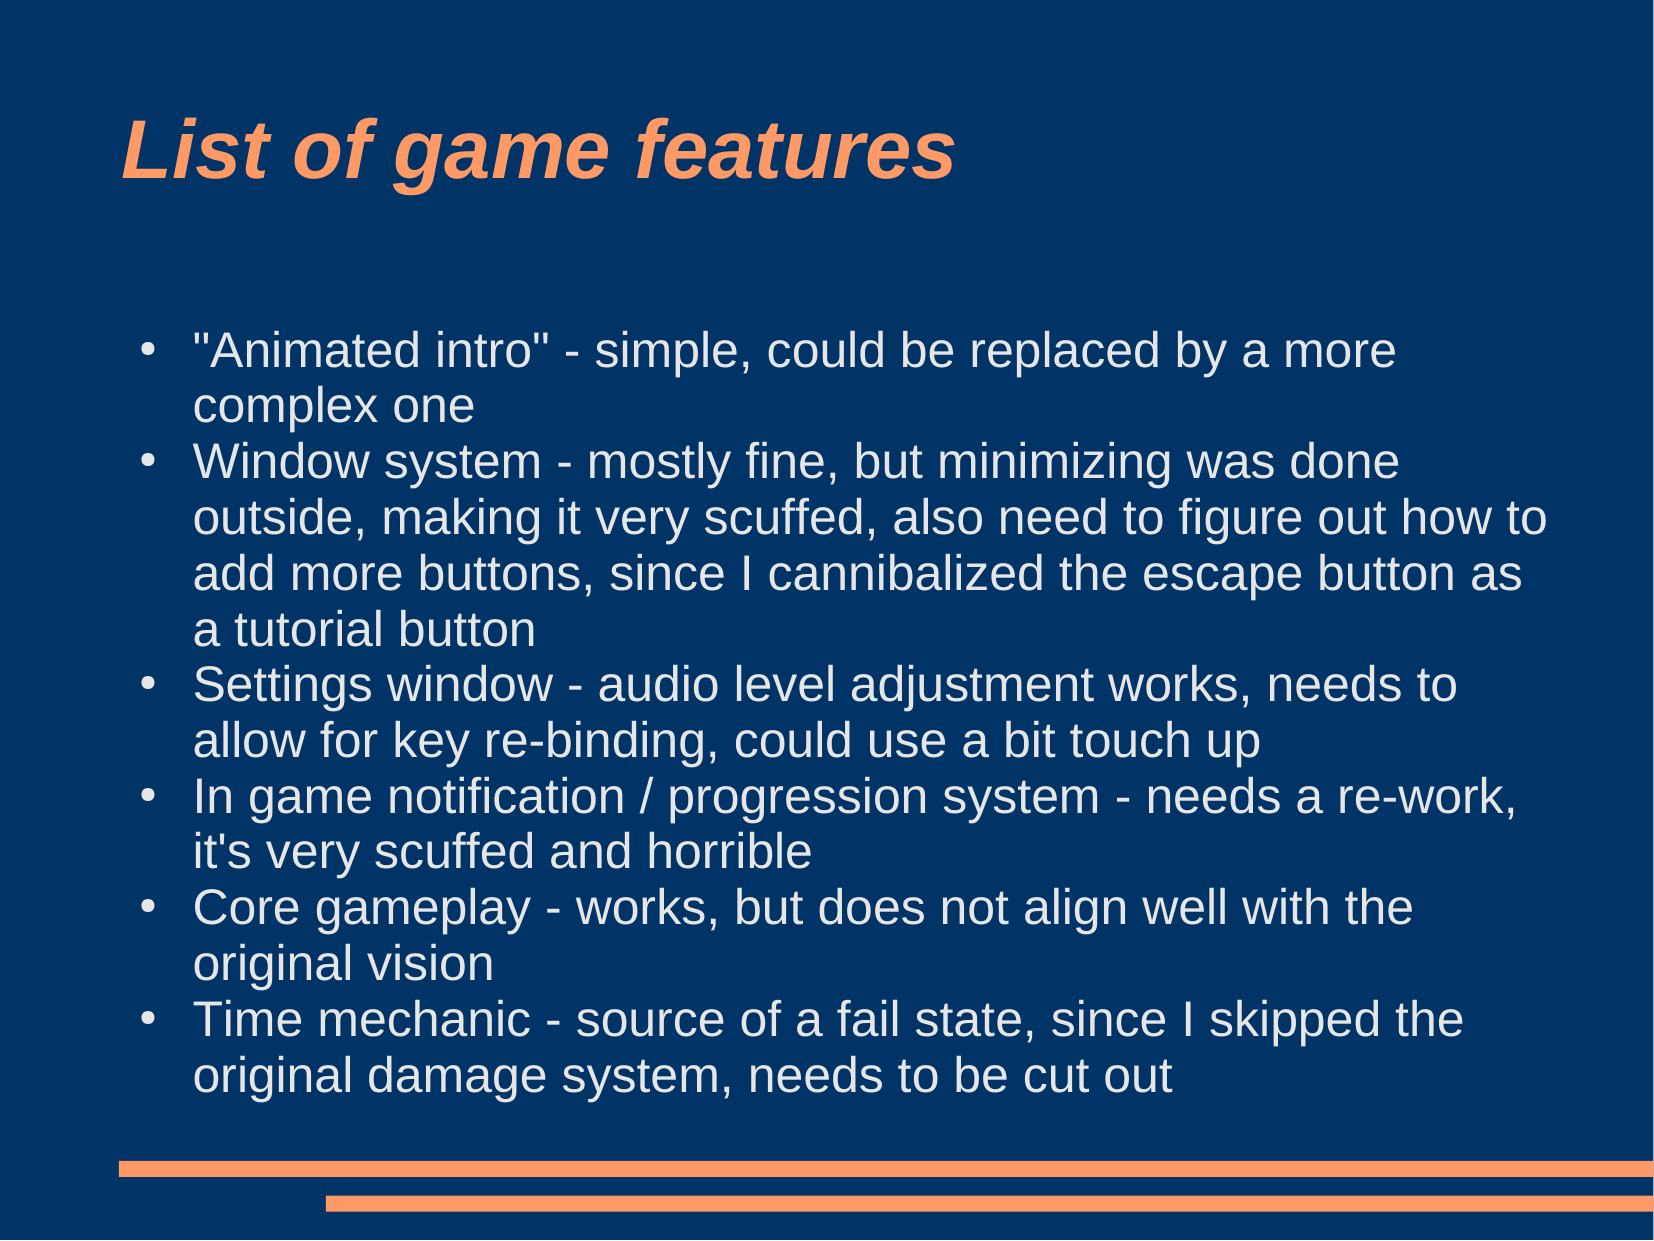

# List of game features
"Animated intro" - simple, could be replaced by a more complex one
Window system - mostly fine, but minimizing was done outside, making it very scuffed, also need to figure out how to add more buttons, since I cannibalized the escape button as a tutorial button
Settings window - audio level adjustment works, needs to allow for key re-binding, could use a bit touch up
In game notification / progression system - needs a re-work, it's very scuffed and horrible
Core gameplay - works, but does not align well with the original vision
Time mechanic - source of a fail state, since I skipped the original damage system, needs to be cut out